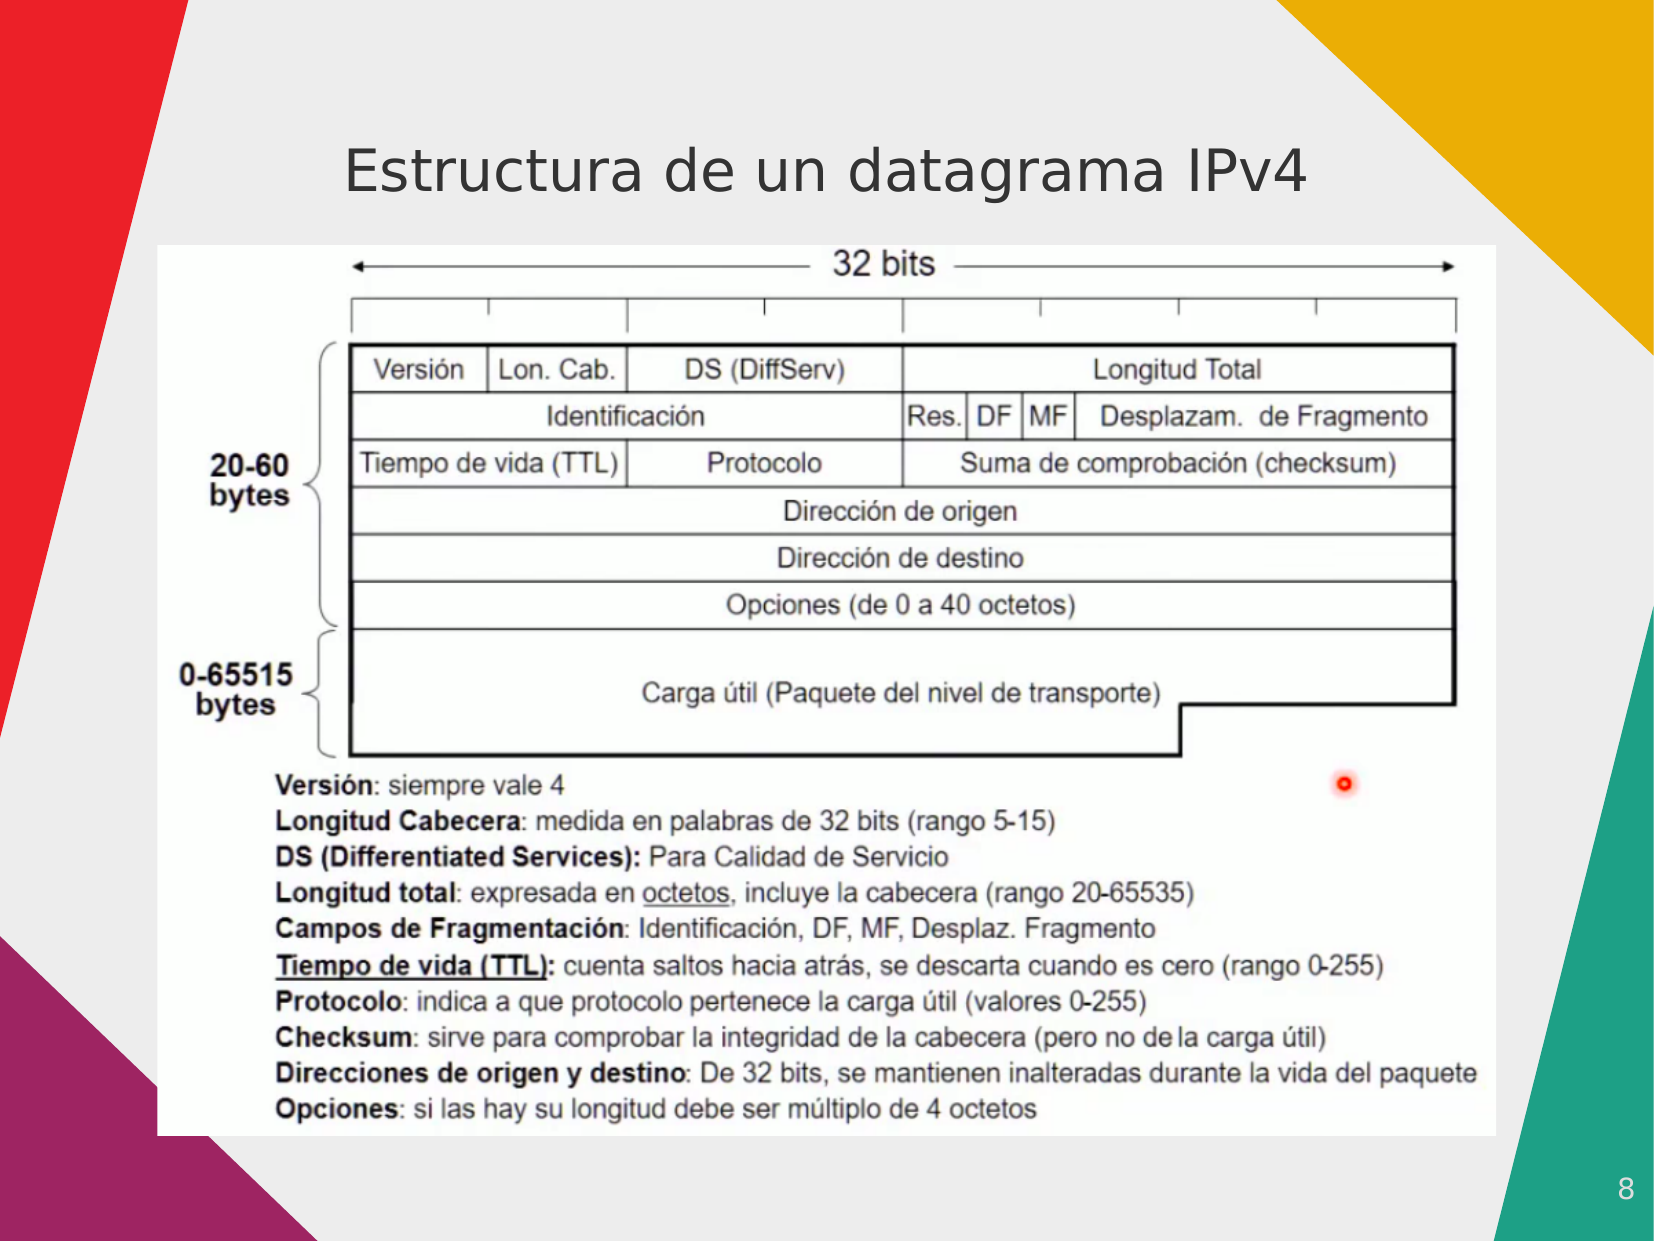

# Estructura de un datagrama IPv4
8